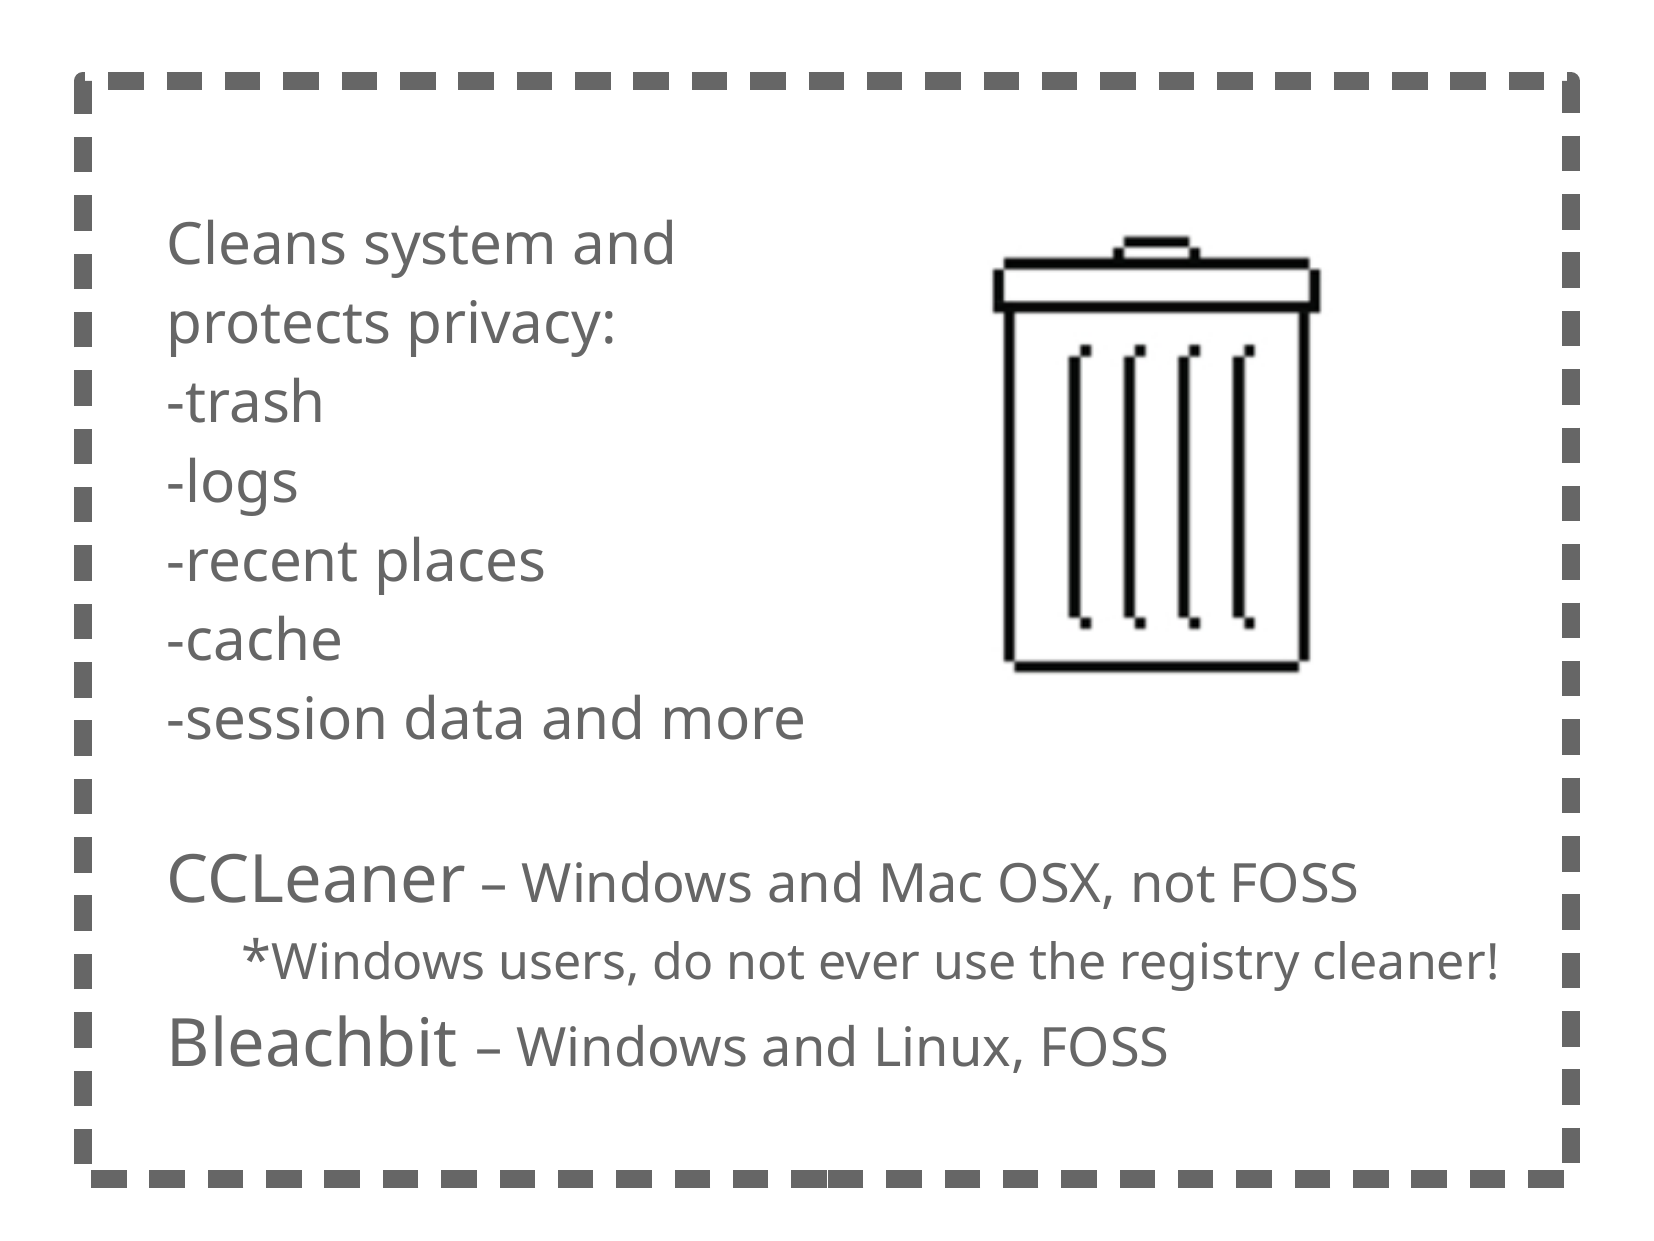

# Cleans system and
	protects privacy:
	-trash
	-logs
	-recent places
	-cache
	-session data and more
	CCLeaner – Windows and Mac OSX, not FOSS
		*Windows users, do not ever use the registry cleaner!
	Bleachbit – Windows and Linux, FOSS